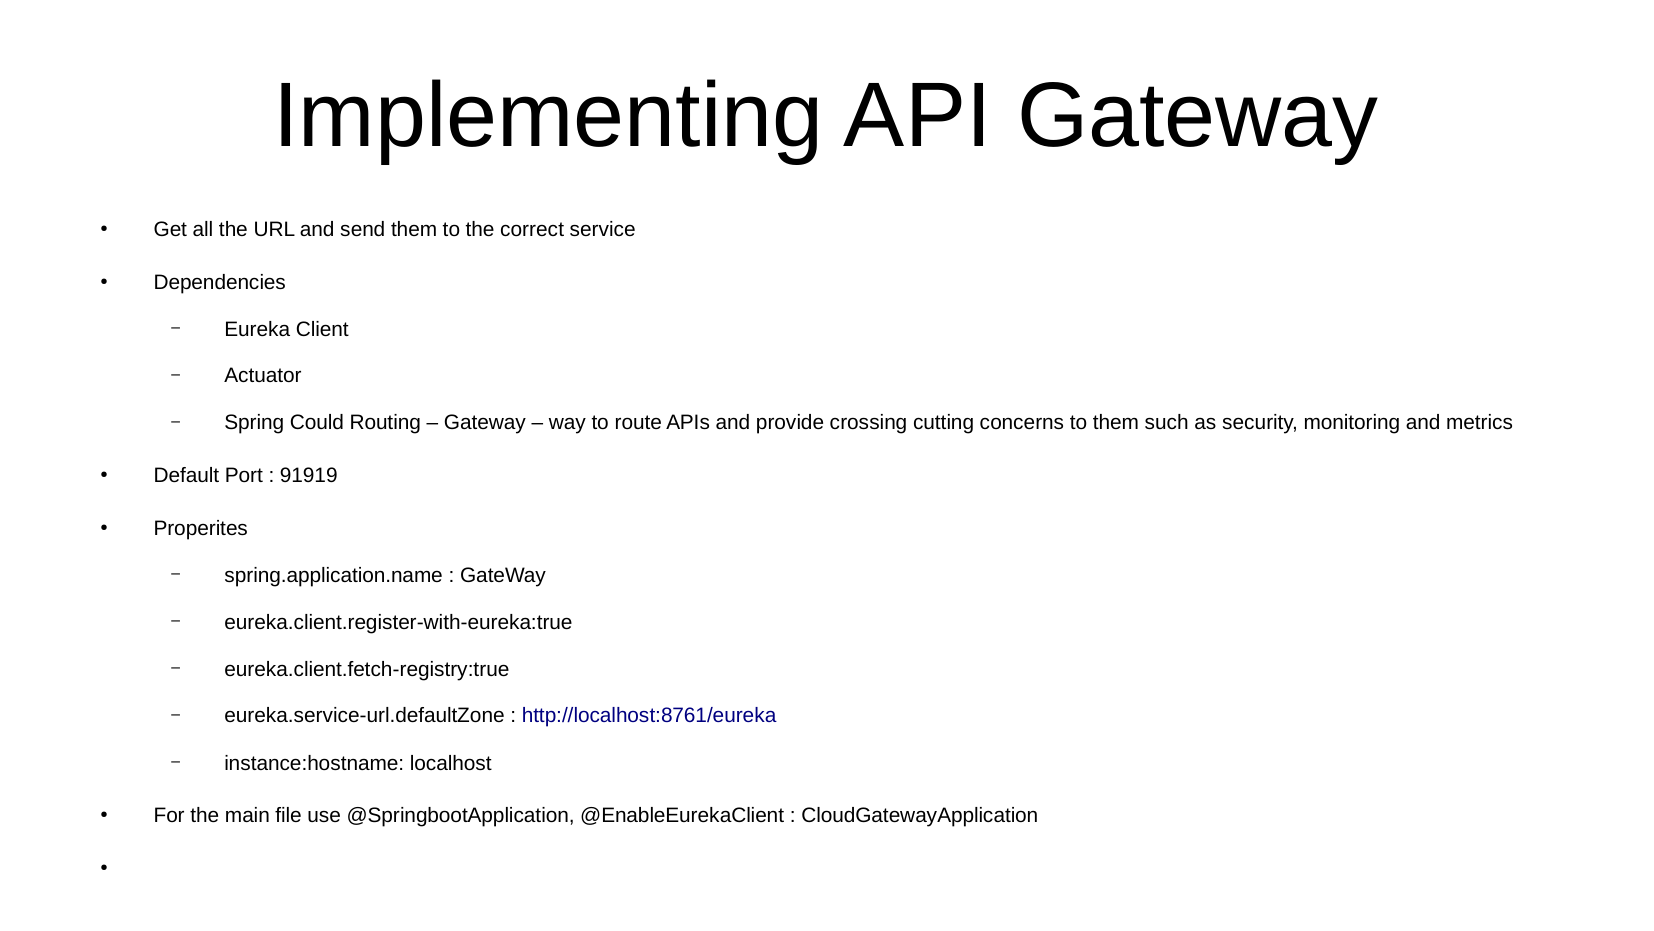

# Implementing API Gateway
Get all the URL and send them to the correct service
Dependencies
Eureka Client
Actuator
Spring Could Routing – Gateway – way to route APIs and provide crossing cutting concerns to them such as security, monitoring and metrics
Default Port : 91919
Properites
spring.application.name : GateWay
eureka.client.register-with-eureka:true
eureka.client.fetch-registry:true
eureka.service-url.defaultZone : http://localhost:8761/eureka
instance:hostname: localhost
For the main file use @SpringbootApplication, @EnableEurekaClient : CloudGatewayApplication